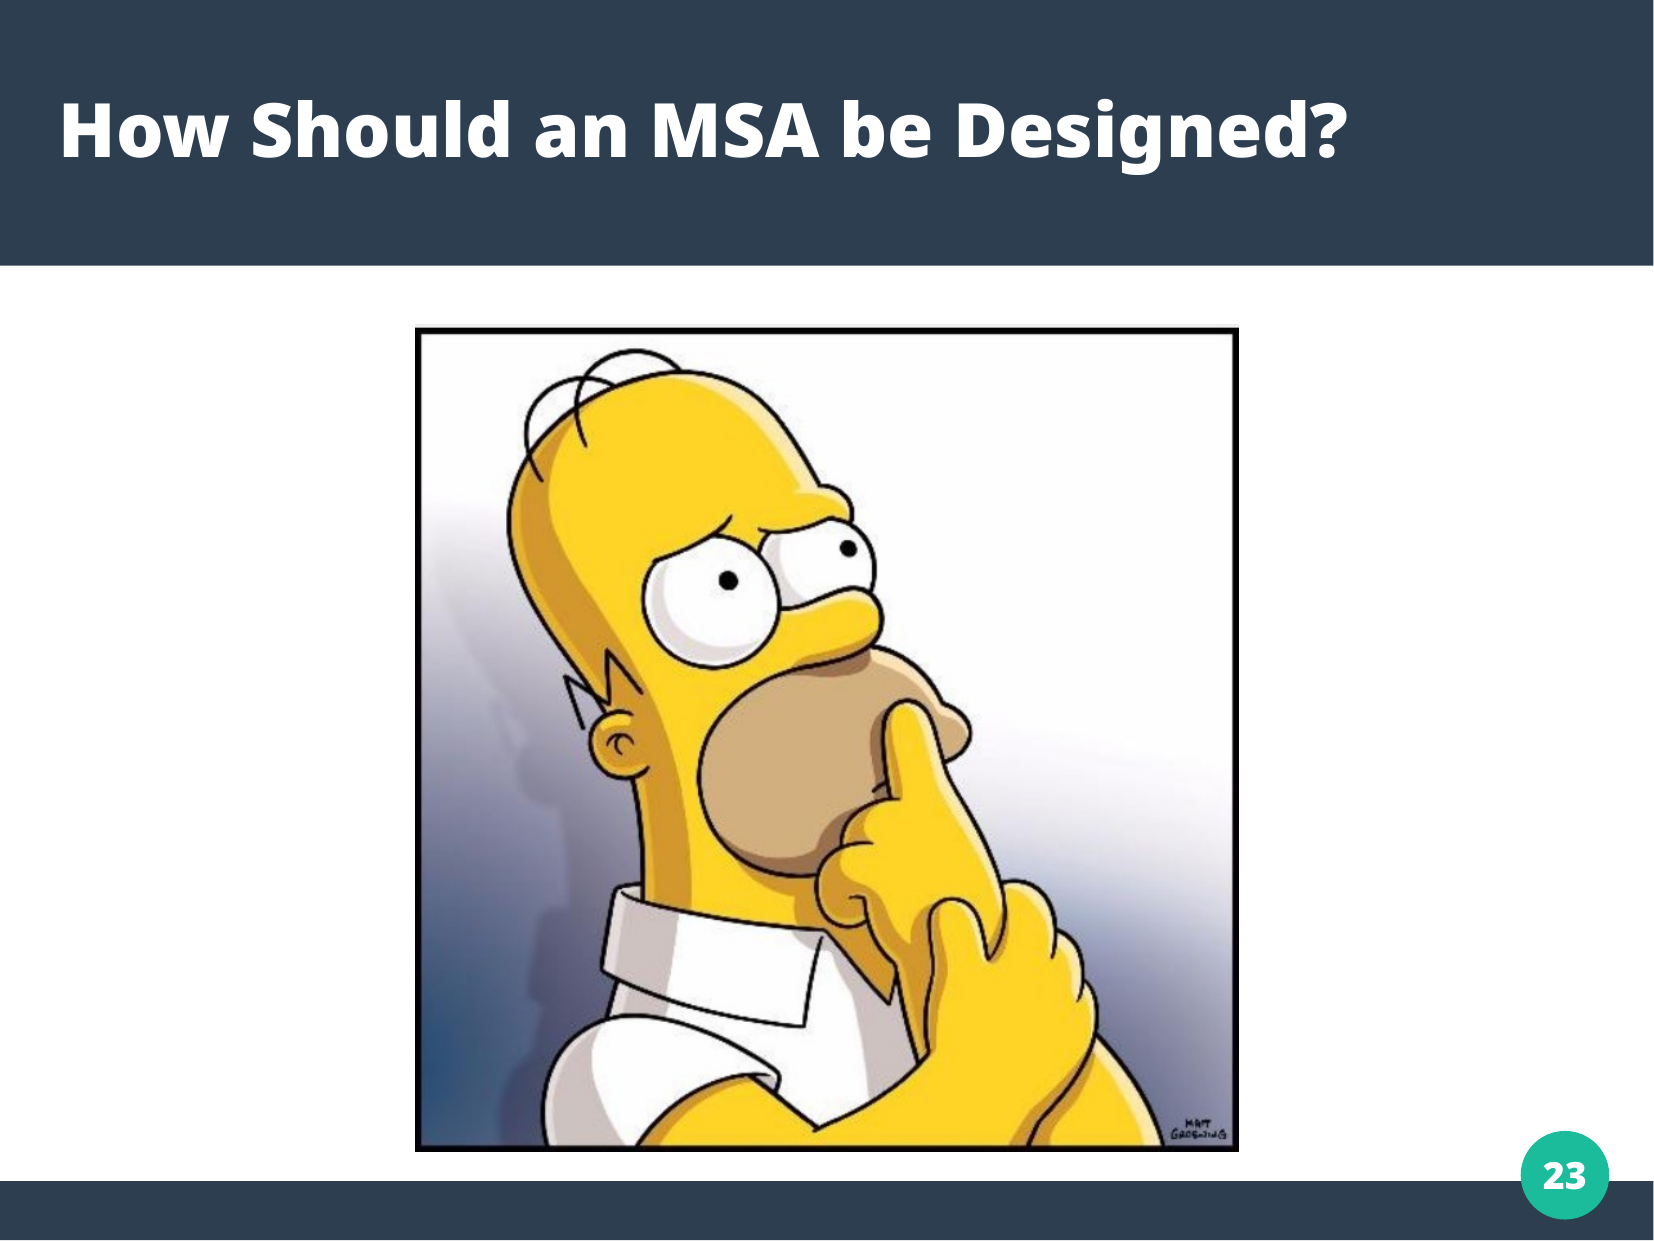

# How Should an MSA be Designed?
23